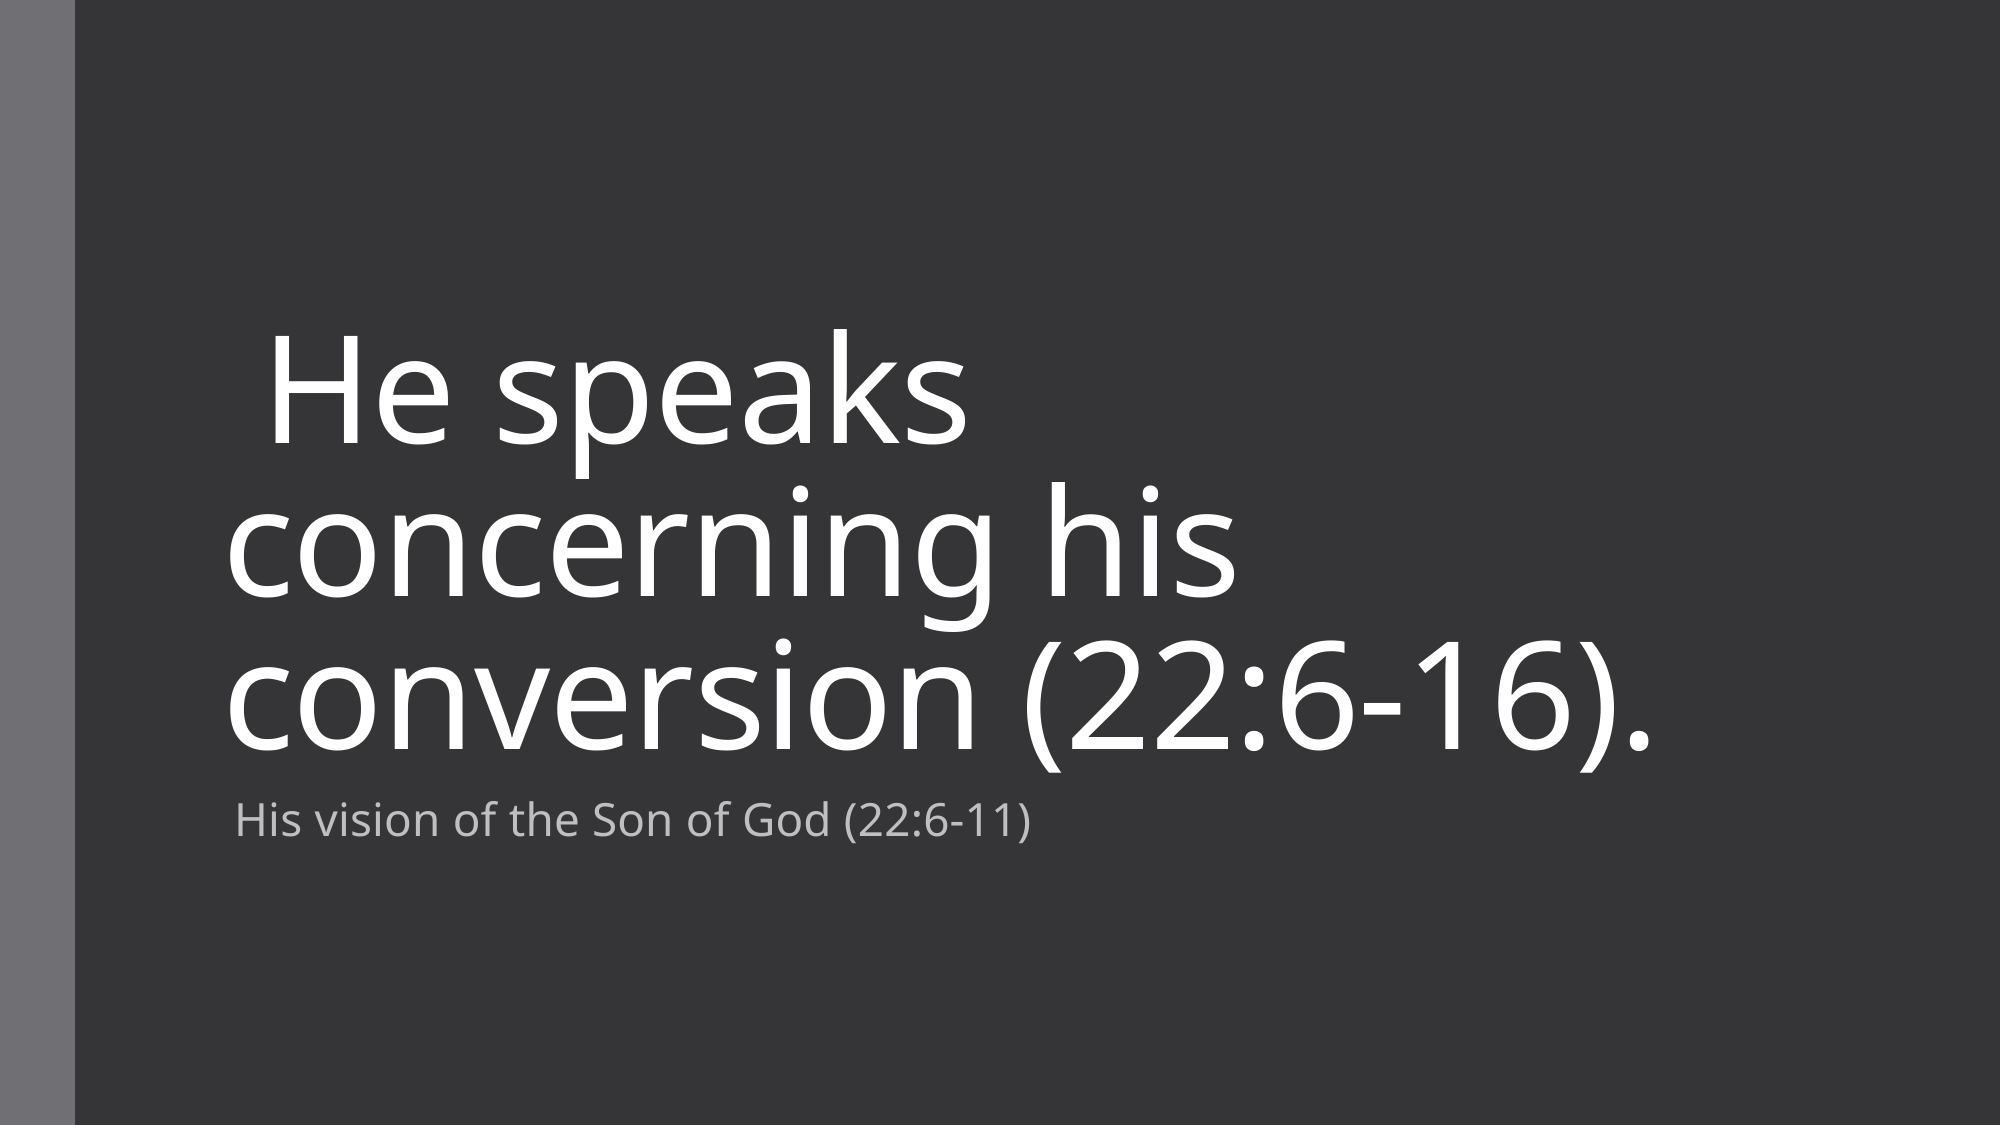

# He speaks concerning his conversion (22:6-16).
 His vision of the Son of God (22:6-11)